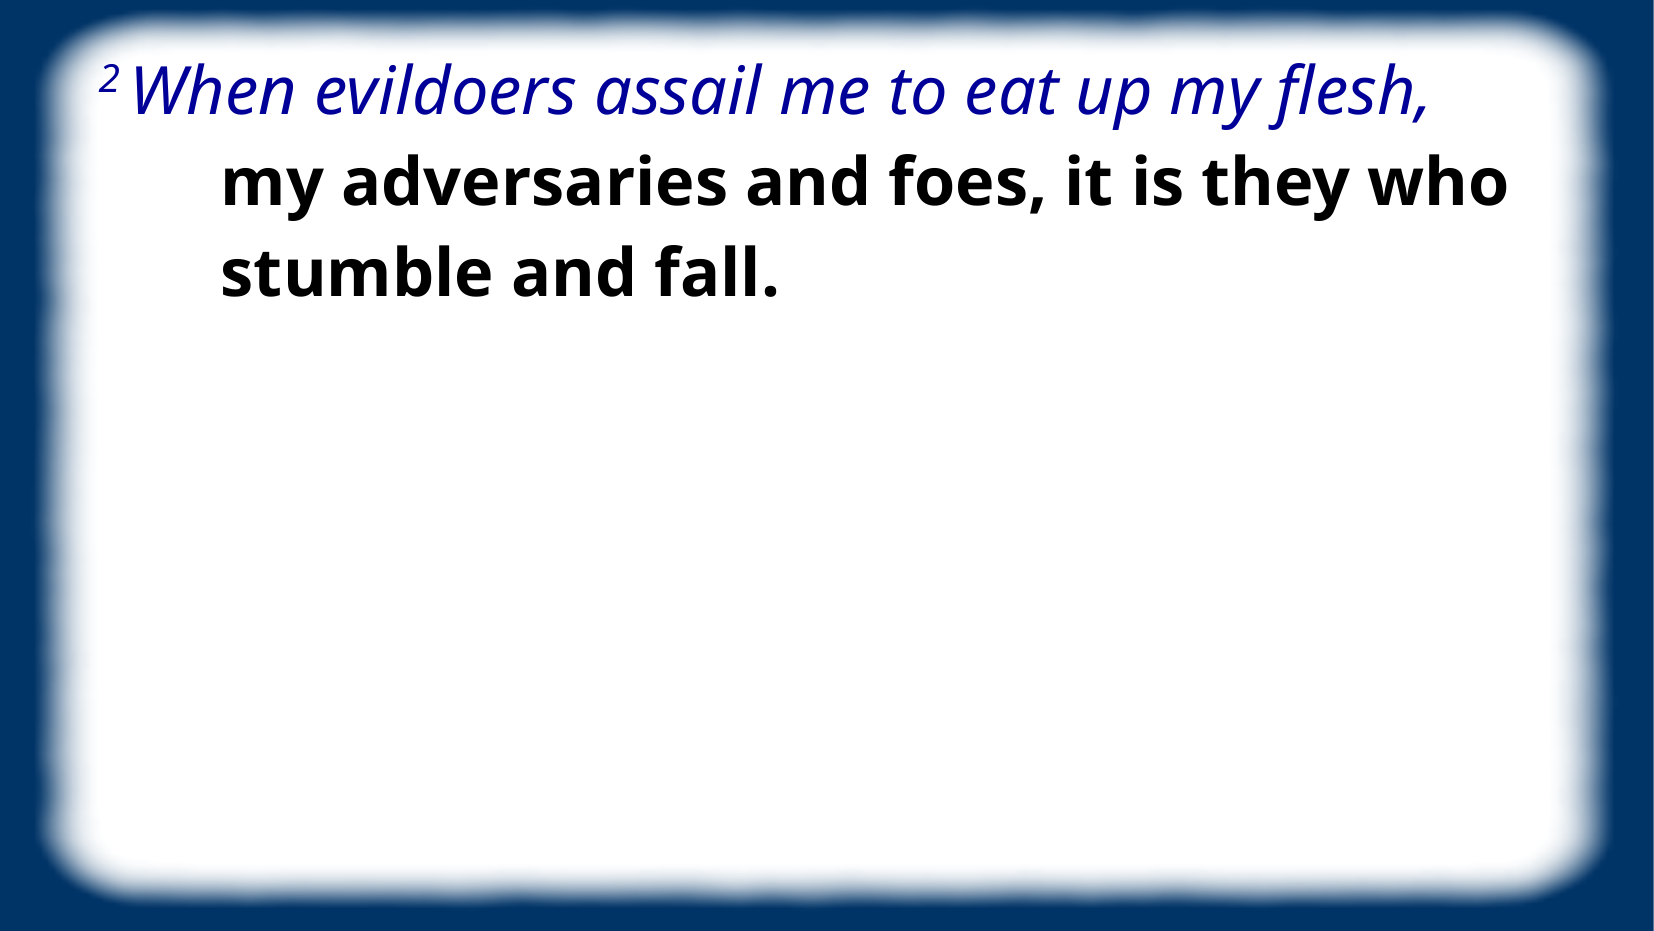

2 When evildoers assail me to eat up my flesh,
 my adversaries and foes, it is they who
 stumble and fall.